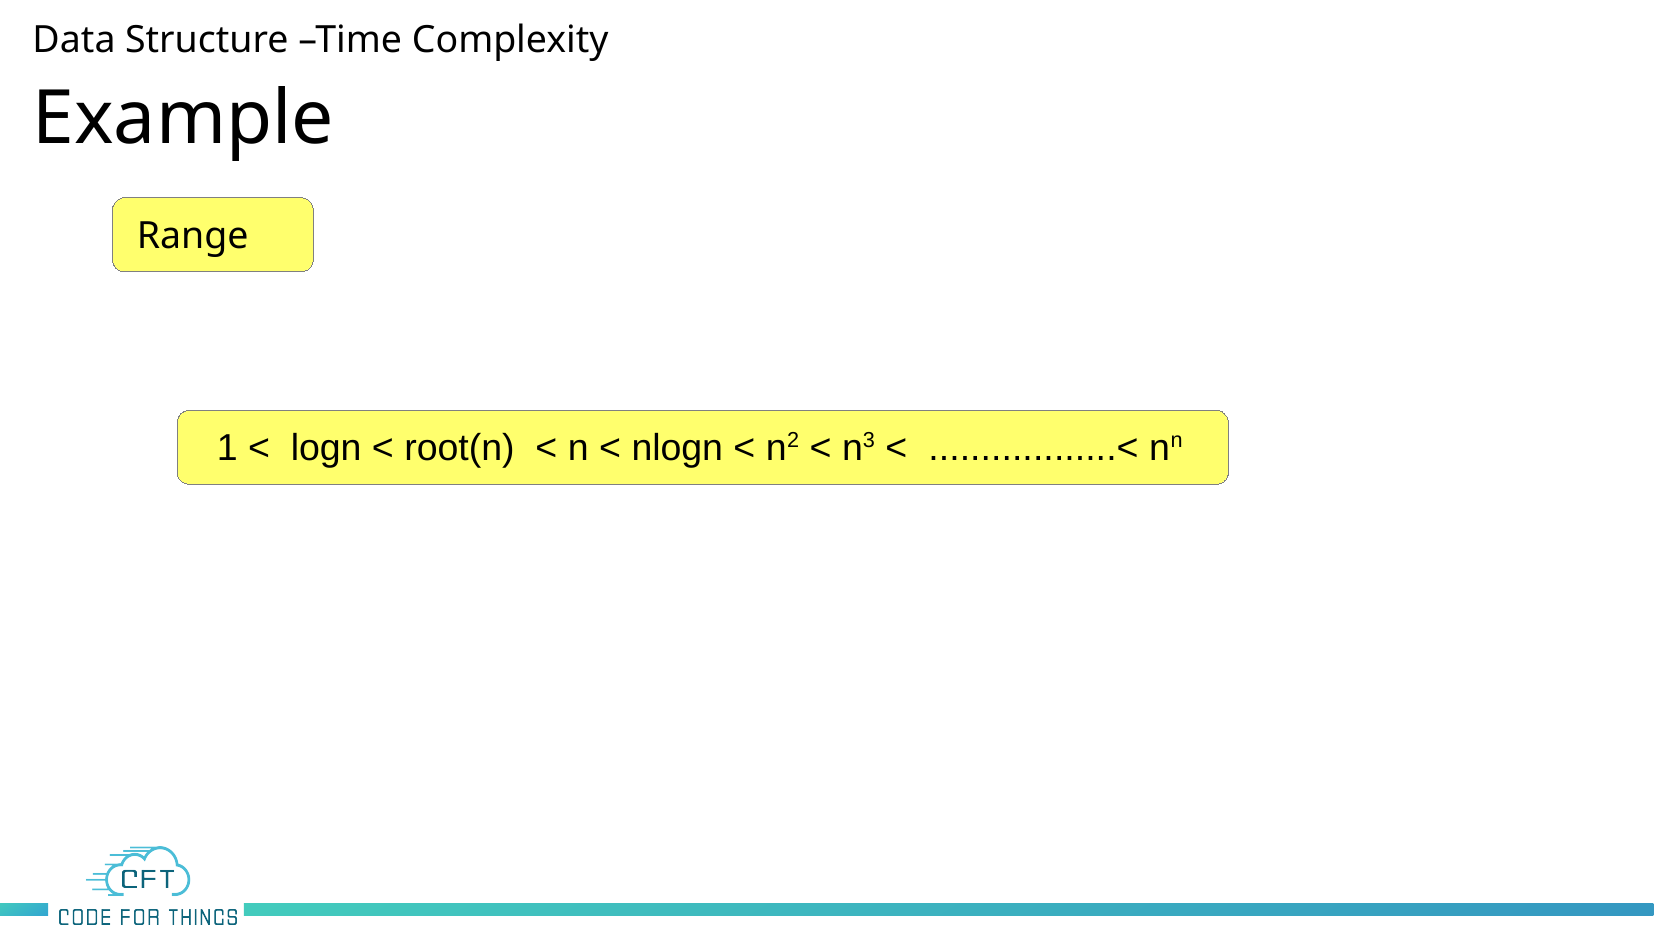

# Data Structure –Time Complexity Example
 Range
1 < logn < root(n) < n < nlogn < n2 < n3 < ..................< nn